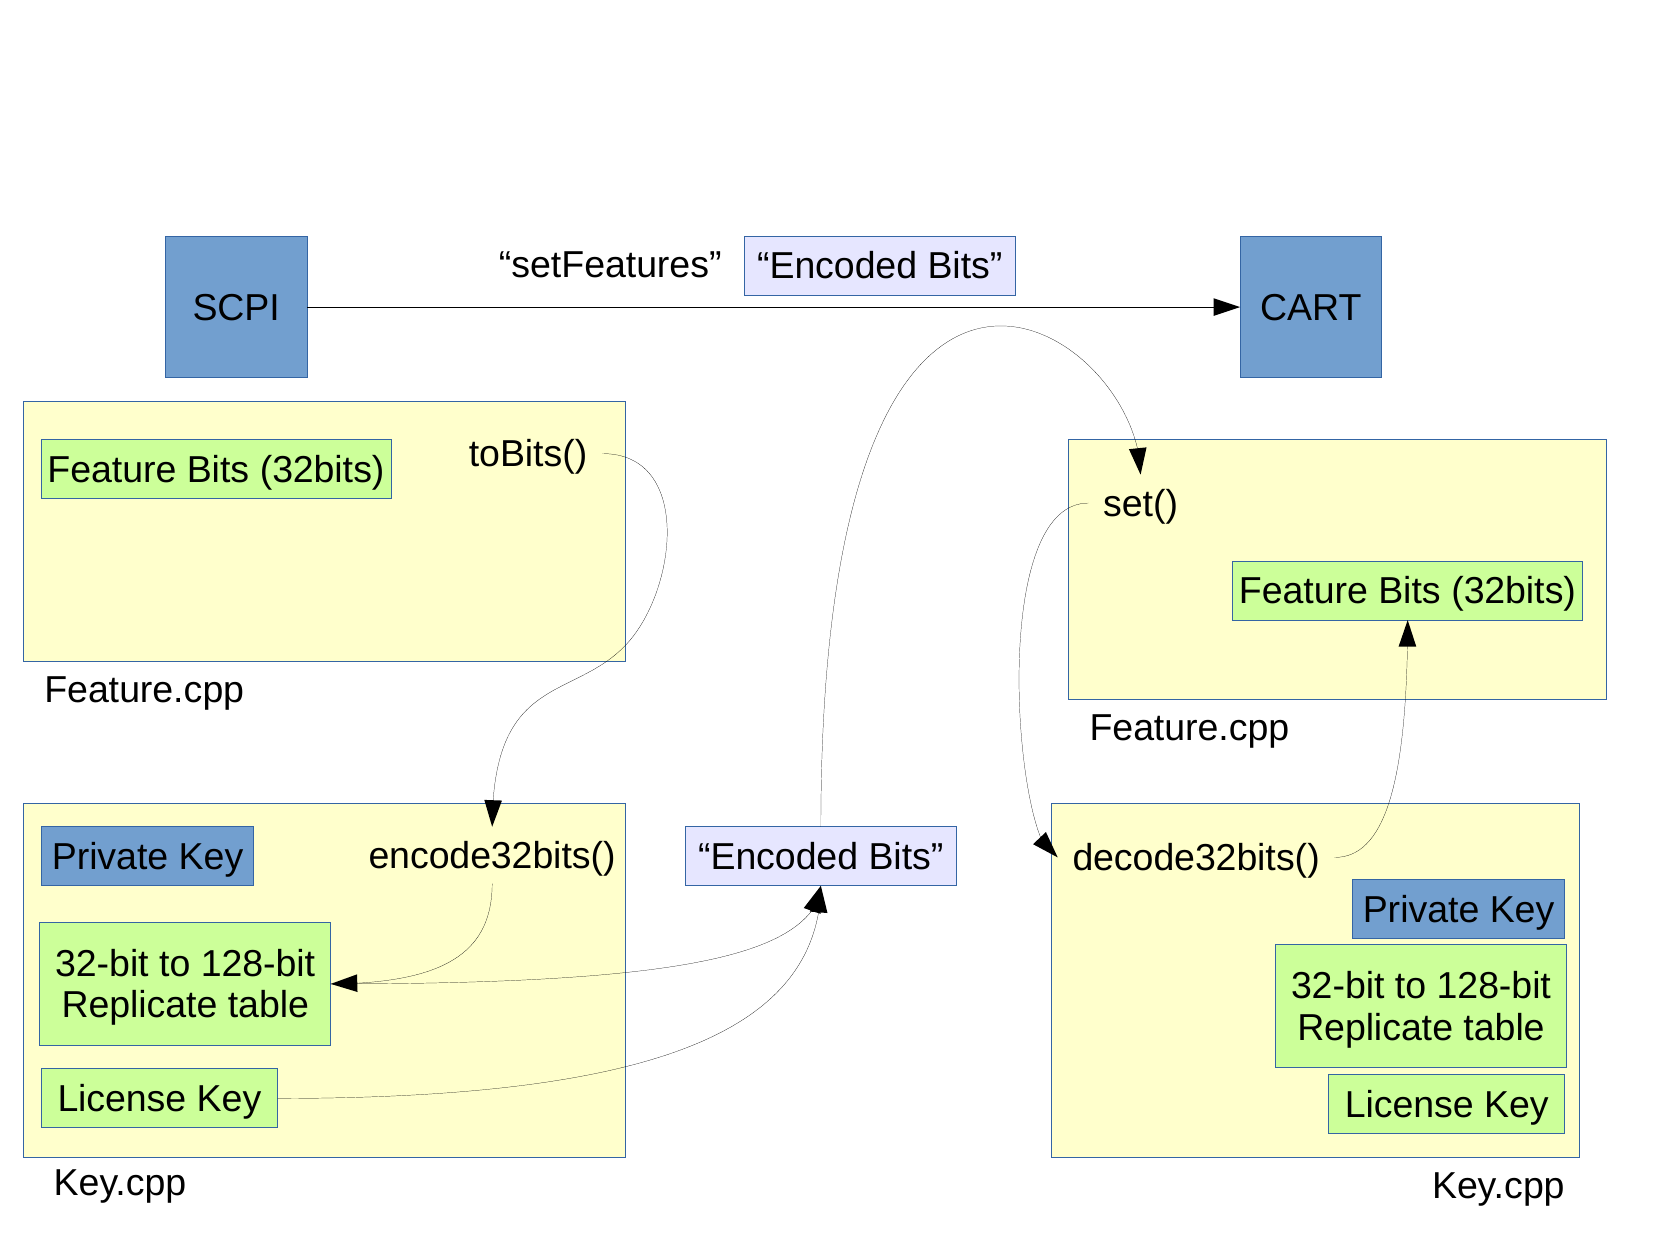

SCPI
“setFeatures”
“Encoded Bits”
CART
toBits()
Feature Bits (32bits)
set()
Feature Bits (32bits)
Feature.cpp
Feature.cpp
Private Key
encode32bits()
“Encoded Bits”
decode32bits()
Private Key
32-bit to 128-bit
Replicate table
32-bit to 128-bit
Replicate table
License Key
License Key
Key.cpp
Key.cpp